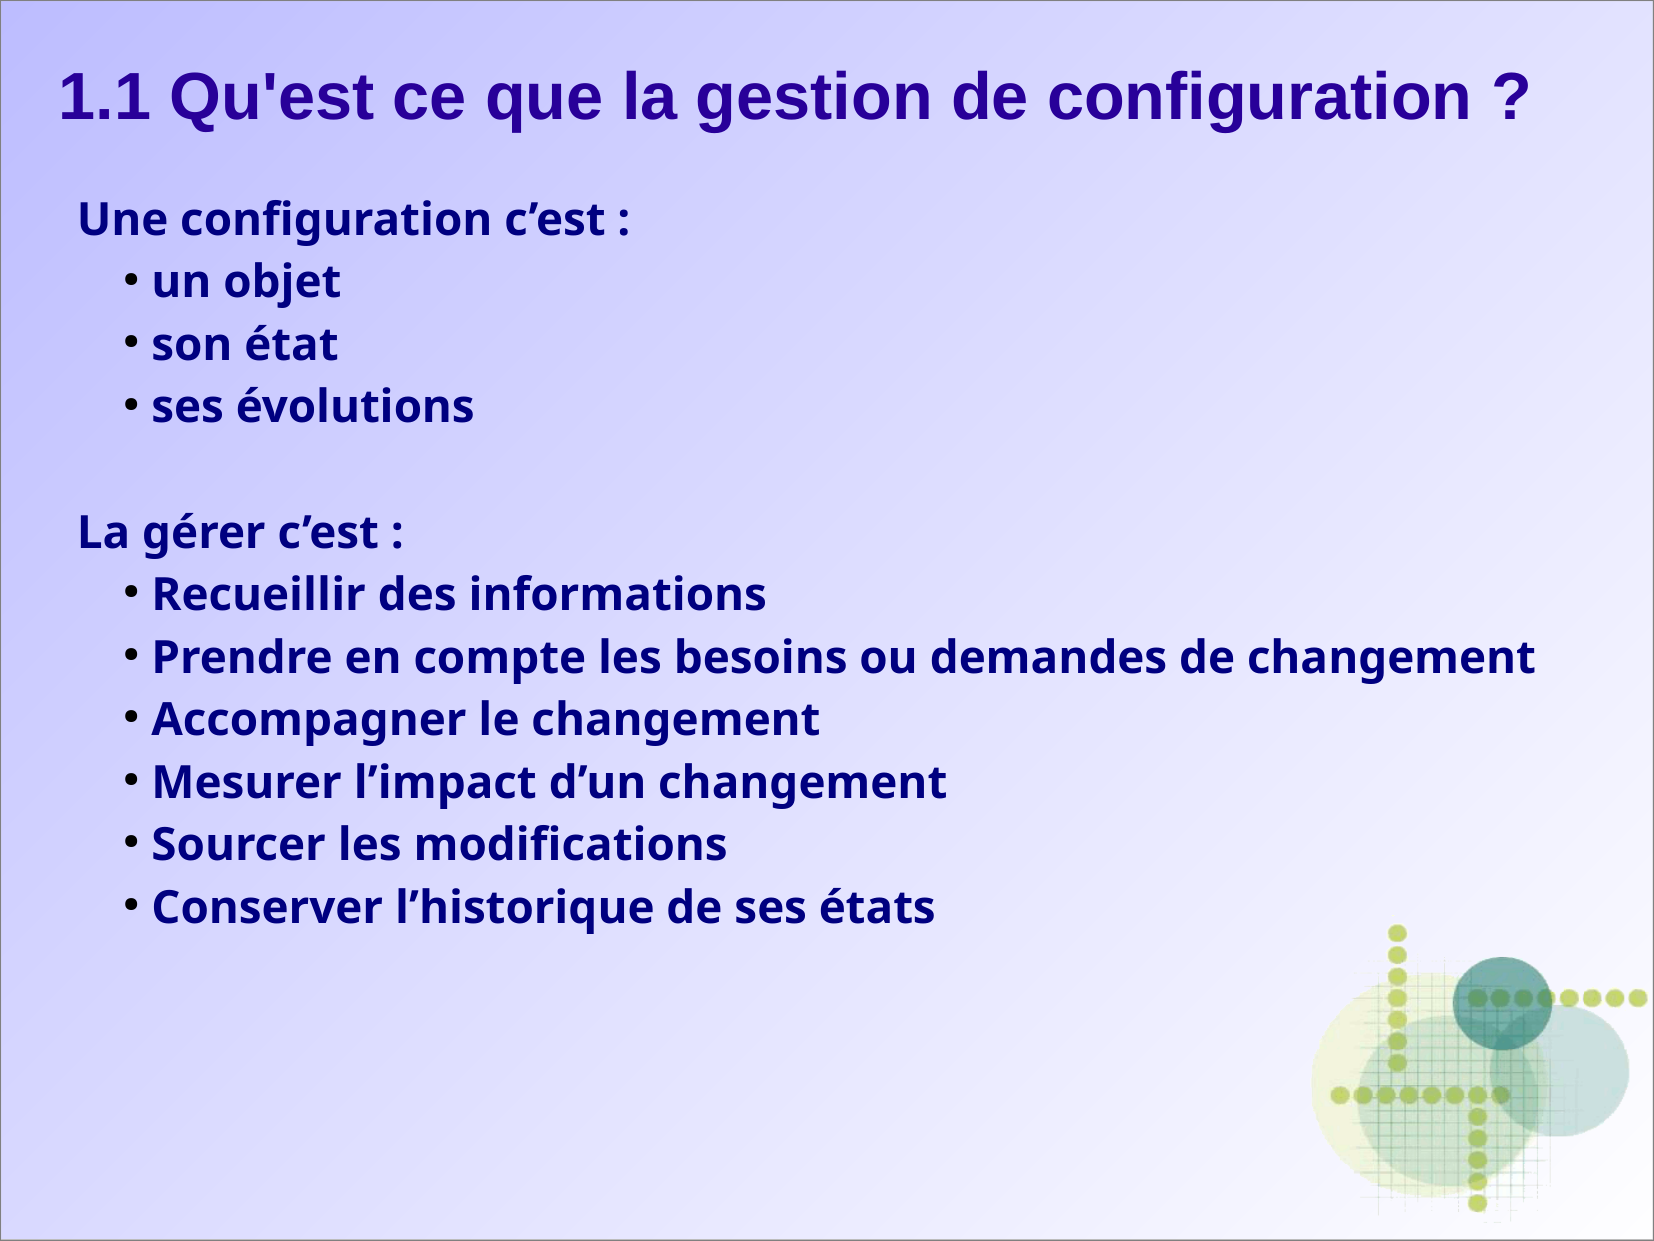

# 1.1 Qu'est ce que la gestion de configuration ?
Une configuration c’est :
 un objet
 son état
 ses évolutions
La gérer c’est :
 Recueillir des informations
 Prendre en compte les besoins ou demandes de changement
 Accompagner le changement
 Mesurer l’impact d’un changement
 Sourcer les modifications
 Conserver l’historique de ses états